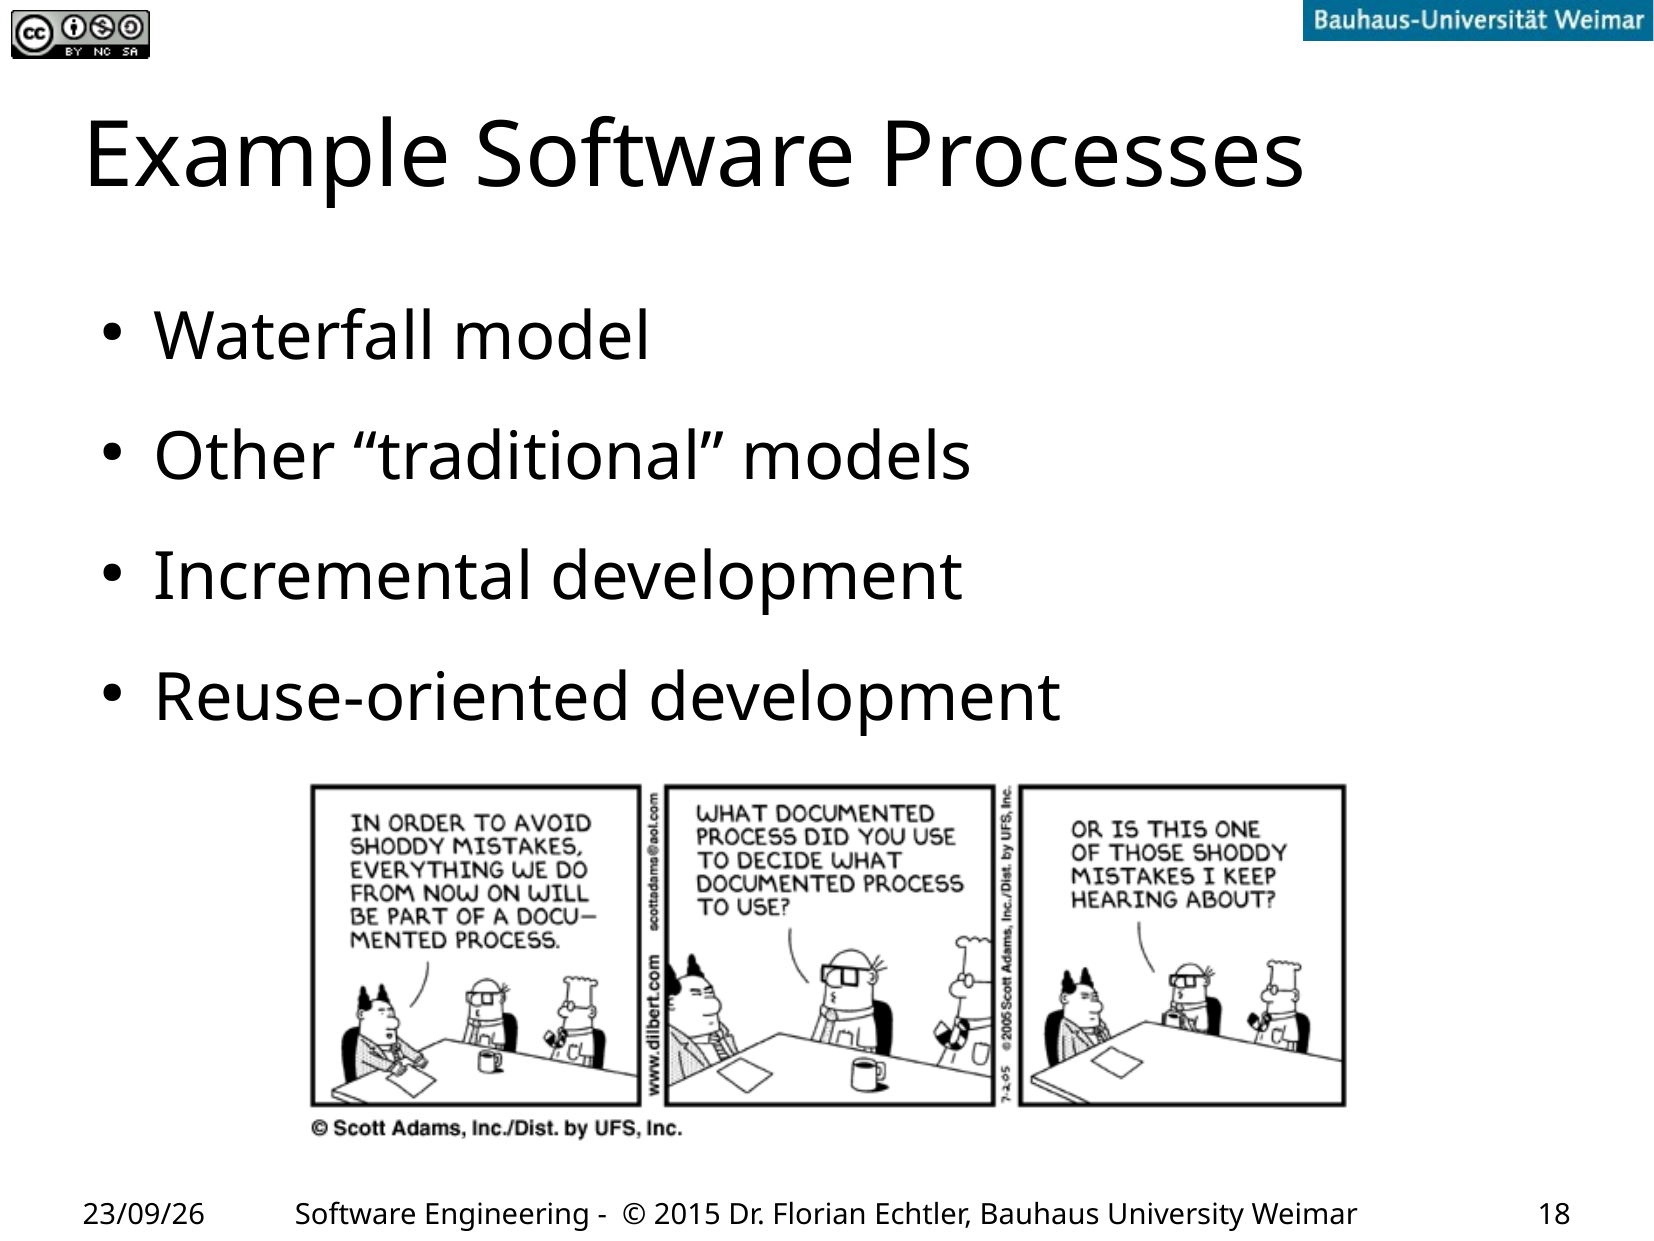

# Example Software Processes
Waterfall model
Other “traditional” models
Incremental development
Reuse-oriented development
Software Engineering - © 2015 Dr. Florian Echtler, Bauhaus University Weimar
18